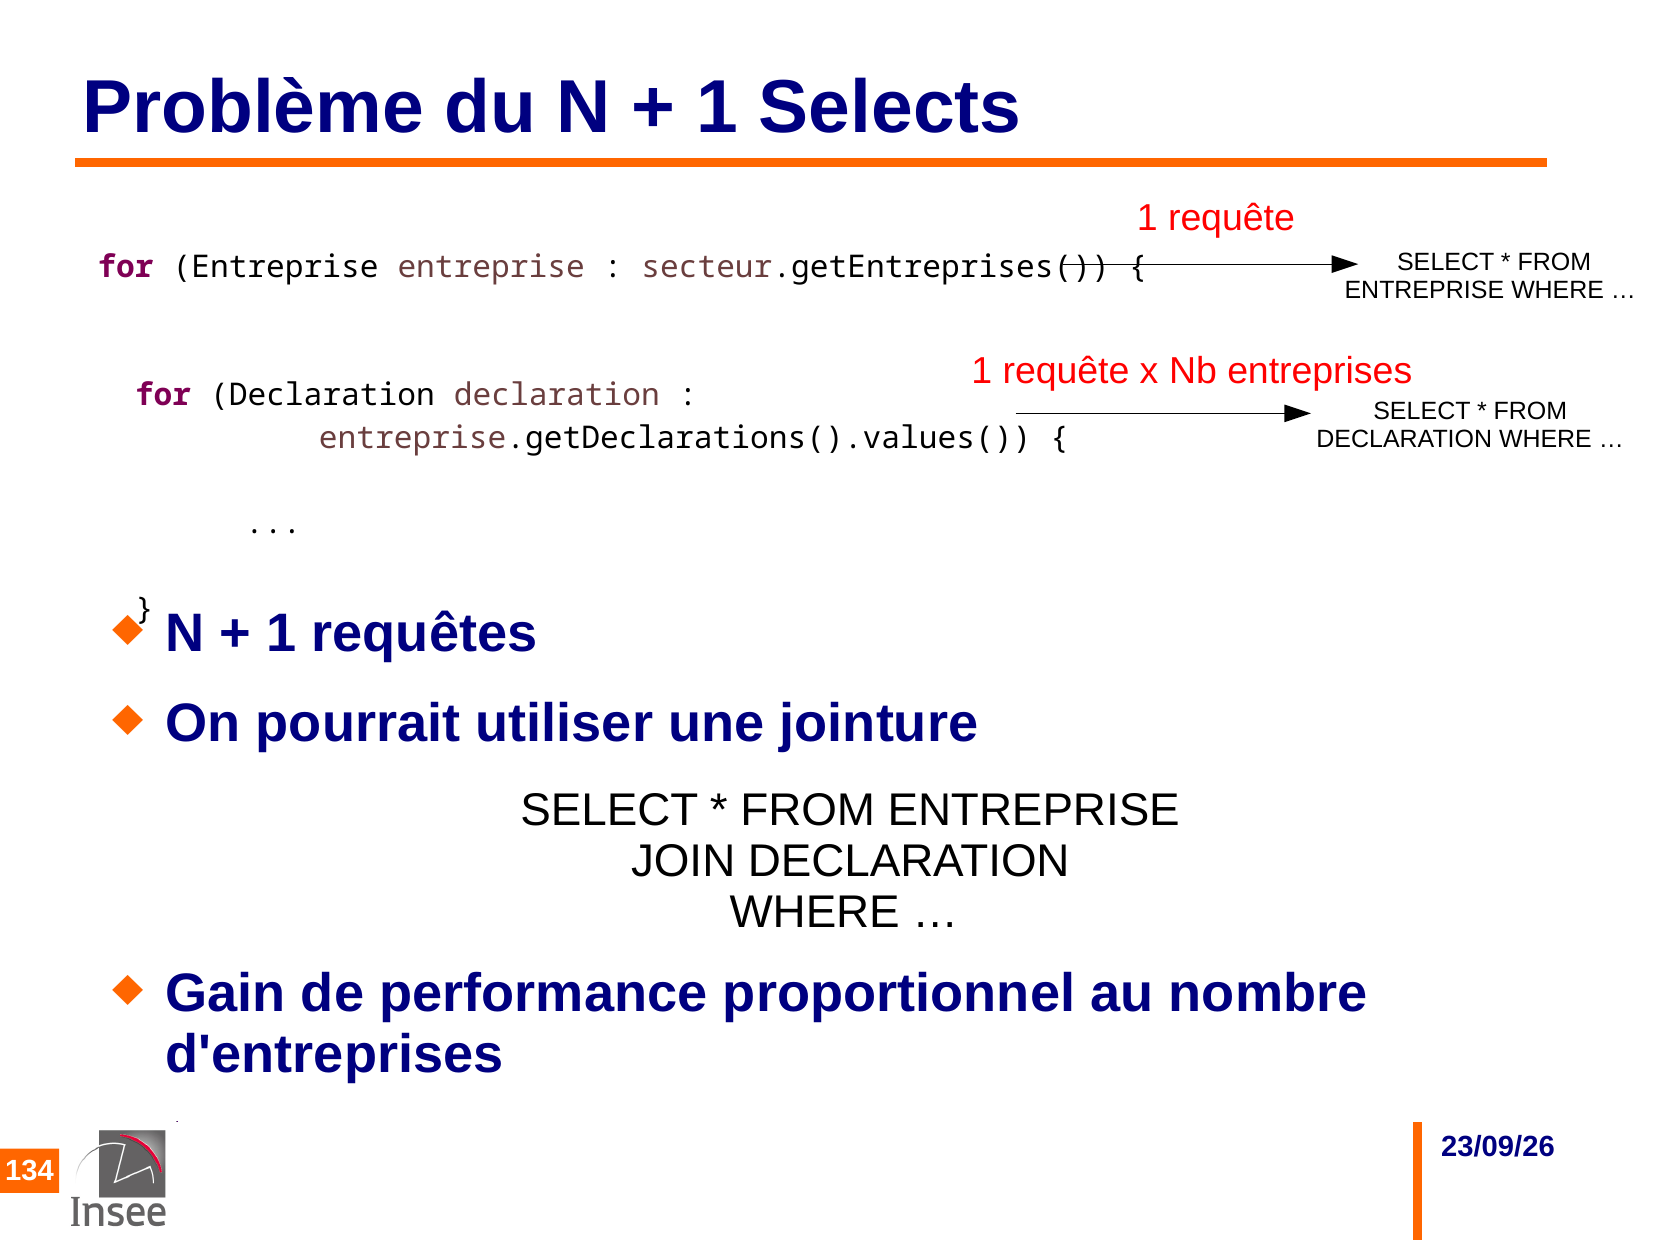

# Problème du N + 1 Selects
1 requête
for (Entreprise entreprise : secteur.getEntreprises()) {
 for (Declaration declaration :
			entreprise.getDeclarations().values()) {
		...
 }
SELECT * FROM ENTREPRISE WHERE …
1 requête x Nb entreprises
SELECT * FROM DECLARATION WHERE …
N + 1 requêtes
On pourrait utiliser une jointure
Gain de performance proportionnel au nombre d'entreprises
SELECT * FROM ENTREPRISE
JOIN DECLARATION
WHERE …
134